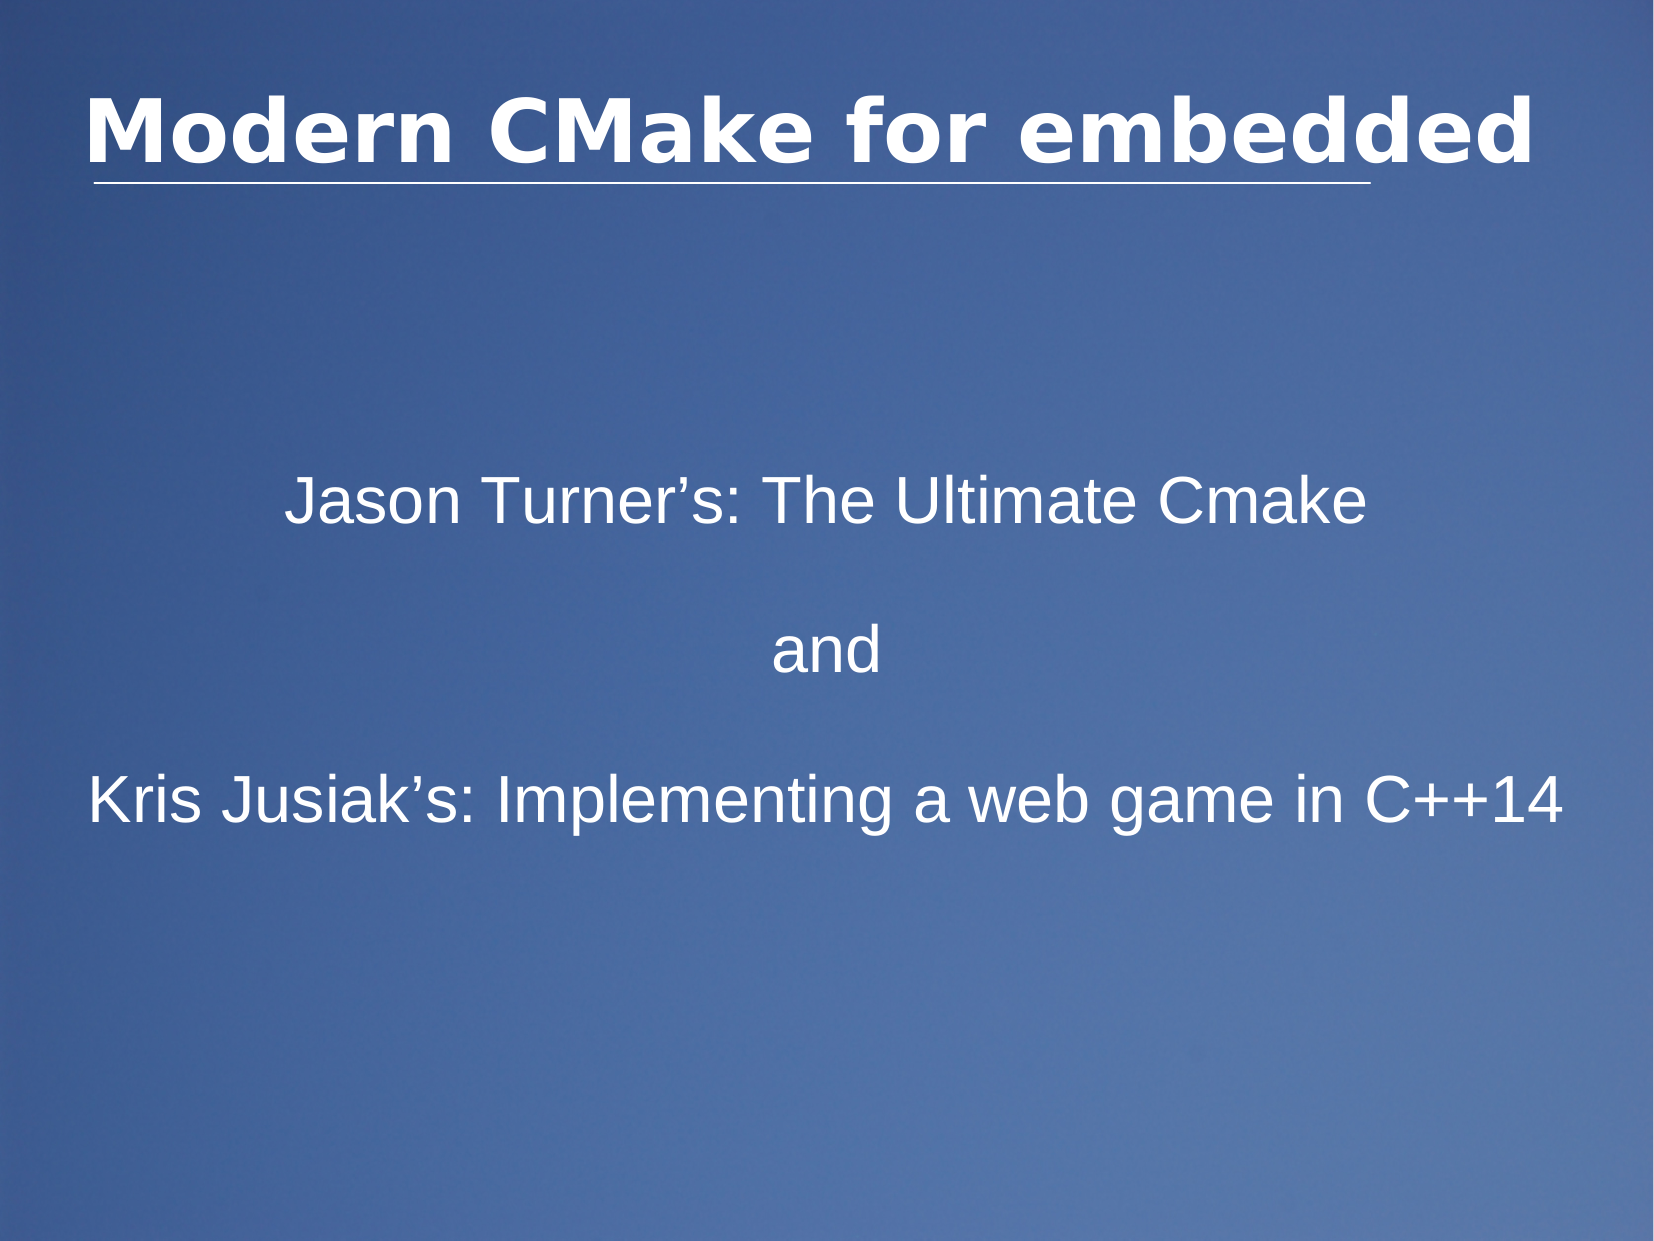

# Modern CMake for embedded
Jason Turner’s: The Ultimate Cmake
and
Kris Jusiak’s: Implementing a web game in C++14